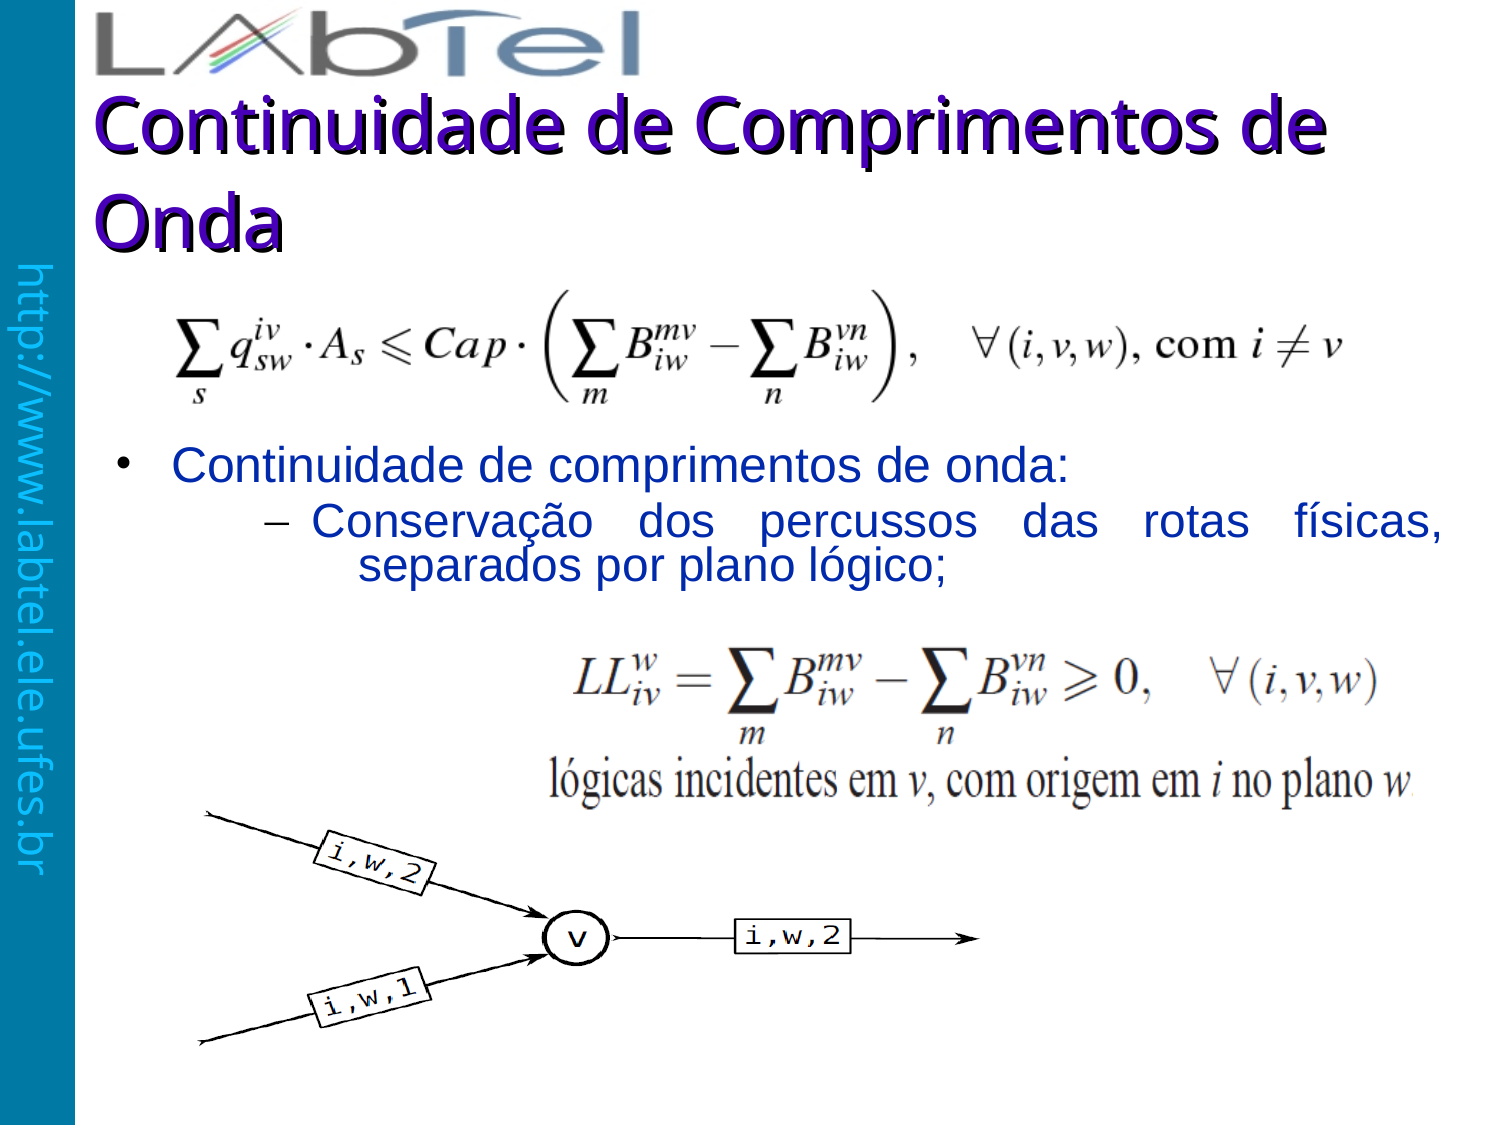

# Continuidade de Comprimentos de Onda
Continuidade de comprimentos de onda:
Conservação dos percussos das rotas físicas, separados por plano lógico;